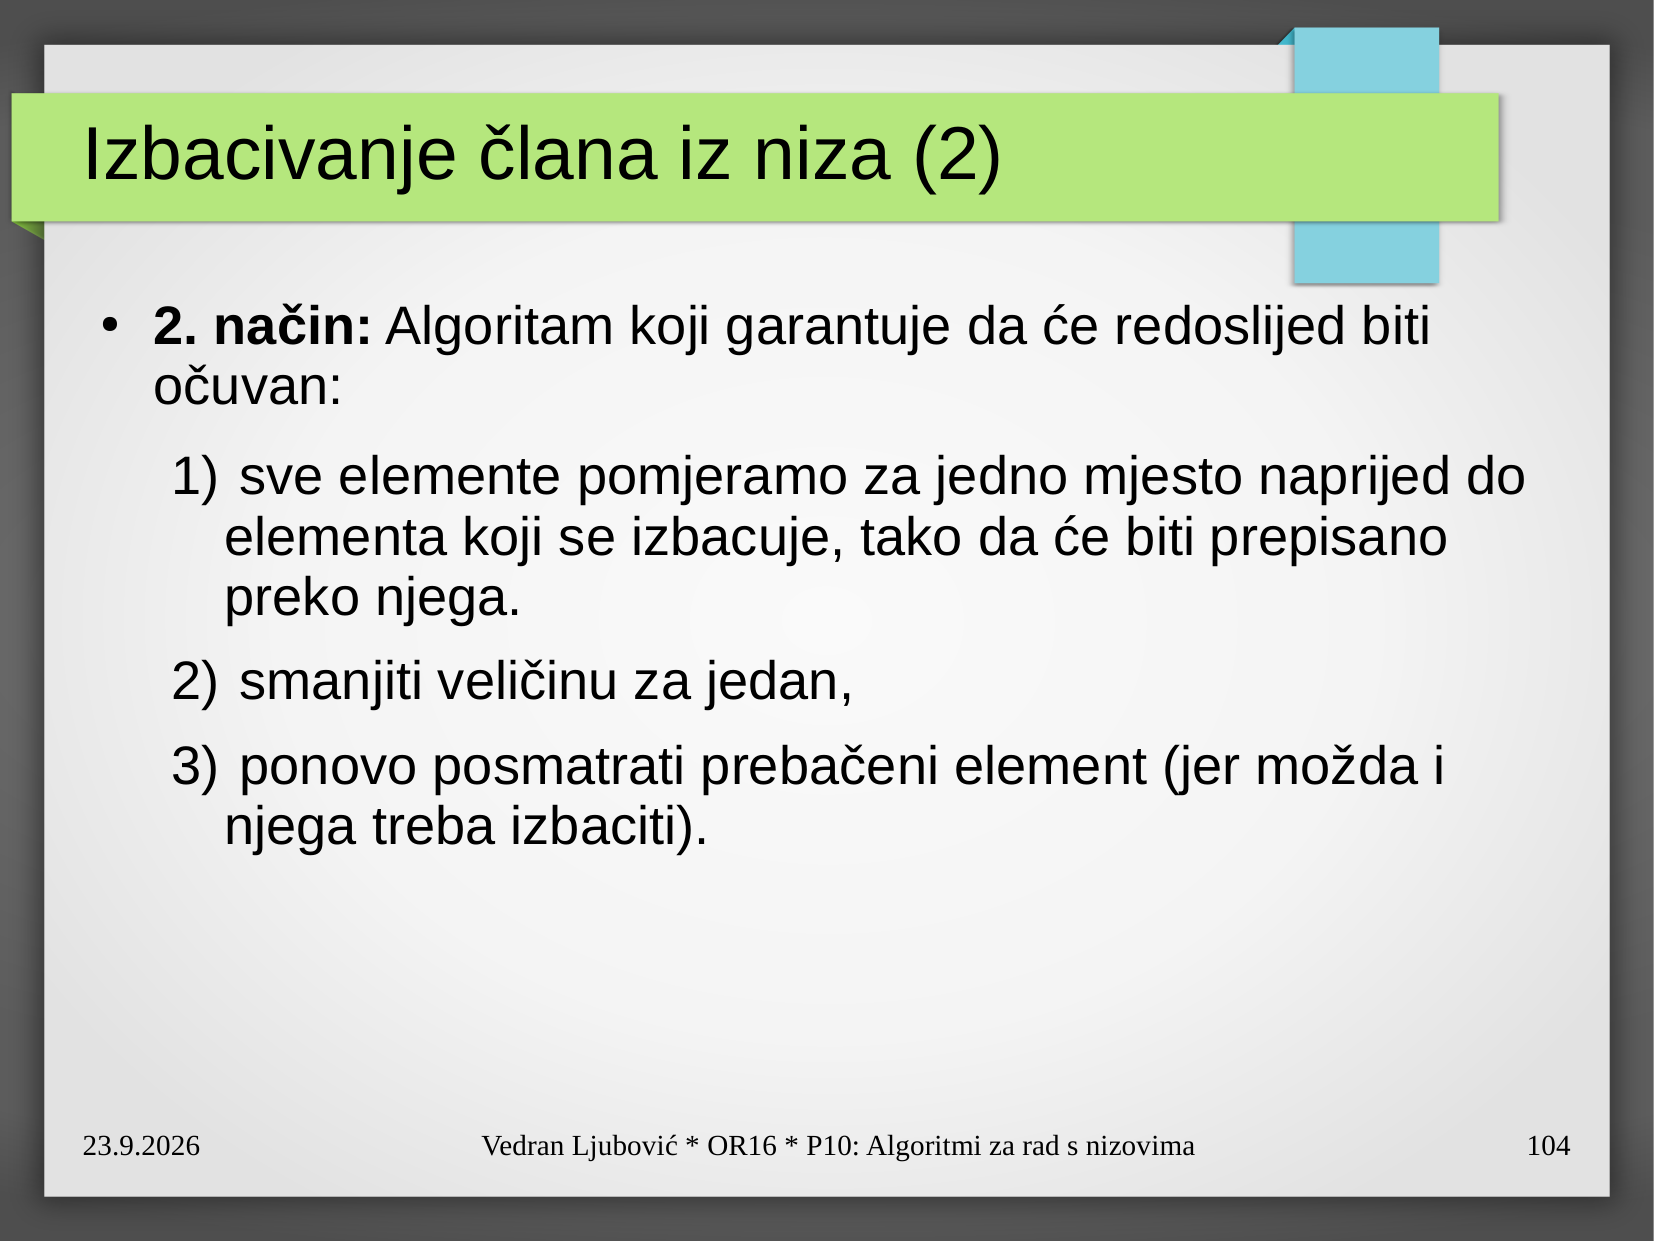

# Izbacivanje člana iz niza (2)
2. način: Algoritam koji garantuje da će redoslijed biti očuvan:
 sve elemente pomjeramo za jedno mjesto naprijed do elementa koji se izbacuje, tako da će biti prepisano preko njega.
 smanjiti veličinu za jedan,
 ponovo posmatrati prebačeni element (jer možda i njega treba izbaciti).
Vedran Ljubović * OR16 * P10: Algoritmi za rad s nizovima
104